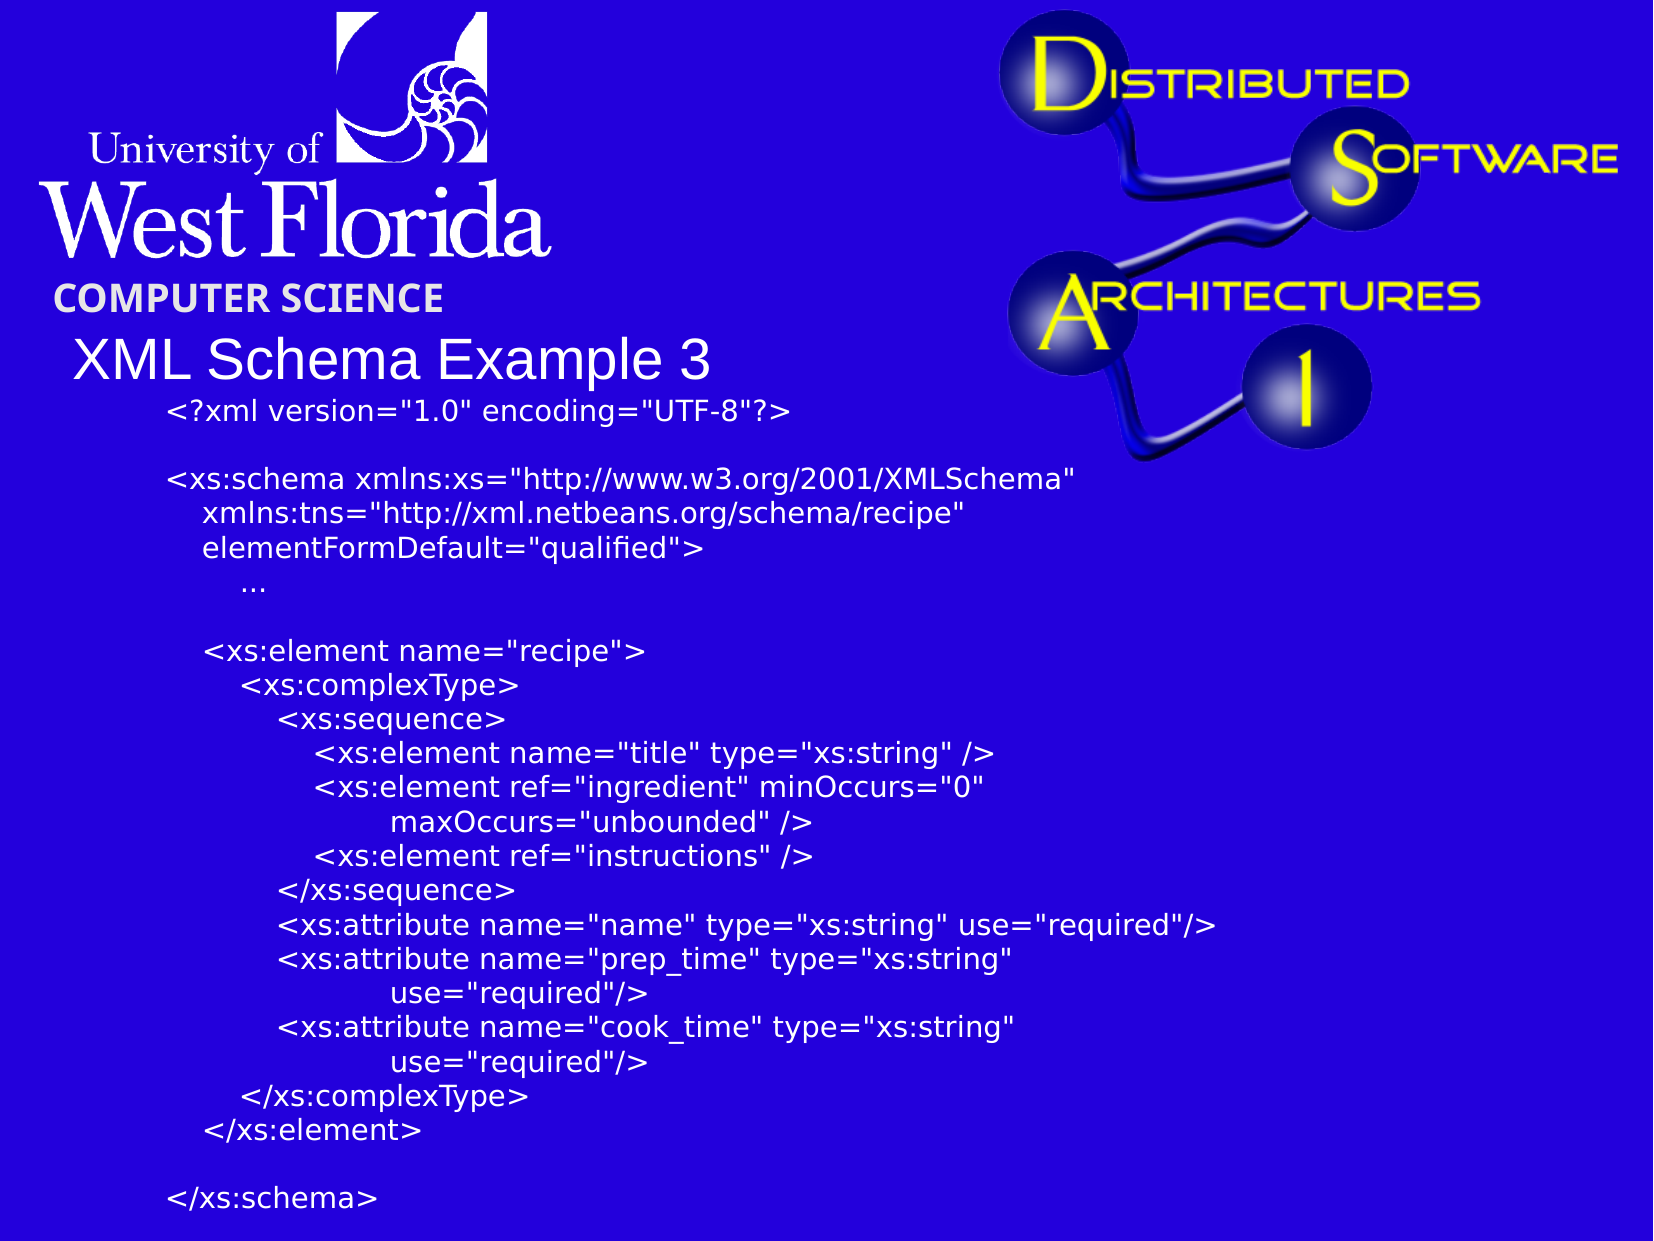

COMPUTER SCIENCE
# XML Schema Example 3
<?xml version="1.0" encoding="UTF-8"?>
<xs:schema xmlns:xs="http://www.w3.org/2001/XMLSchema"
 xmlns:tns="http://xml.netbeans.org/schema/recipe"
 elementFormDefault="qualified">
	...
 <xs:element name="recipe">
 <xs:complexType>
 <xs:sequence>
 <xs:element name="title" type="xs:string" />
 <xs:element ref="ingredient" minOccurs="0"
			maxOccurs="unbounded" />
 <xs:element ref="instructions" />
 </xs:sequence>
 <xs:attribute name="name" type="xs:string" use="required"/>
 <xs:attribute name="prep_time" type="xs:string"
			use="required"/>
 <xs:attribute name="cook_time" type="xs:string"
			use="required"/>
 </xs:complexType>
 </xs:element>
</xs:schema>